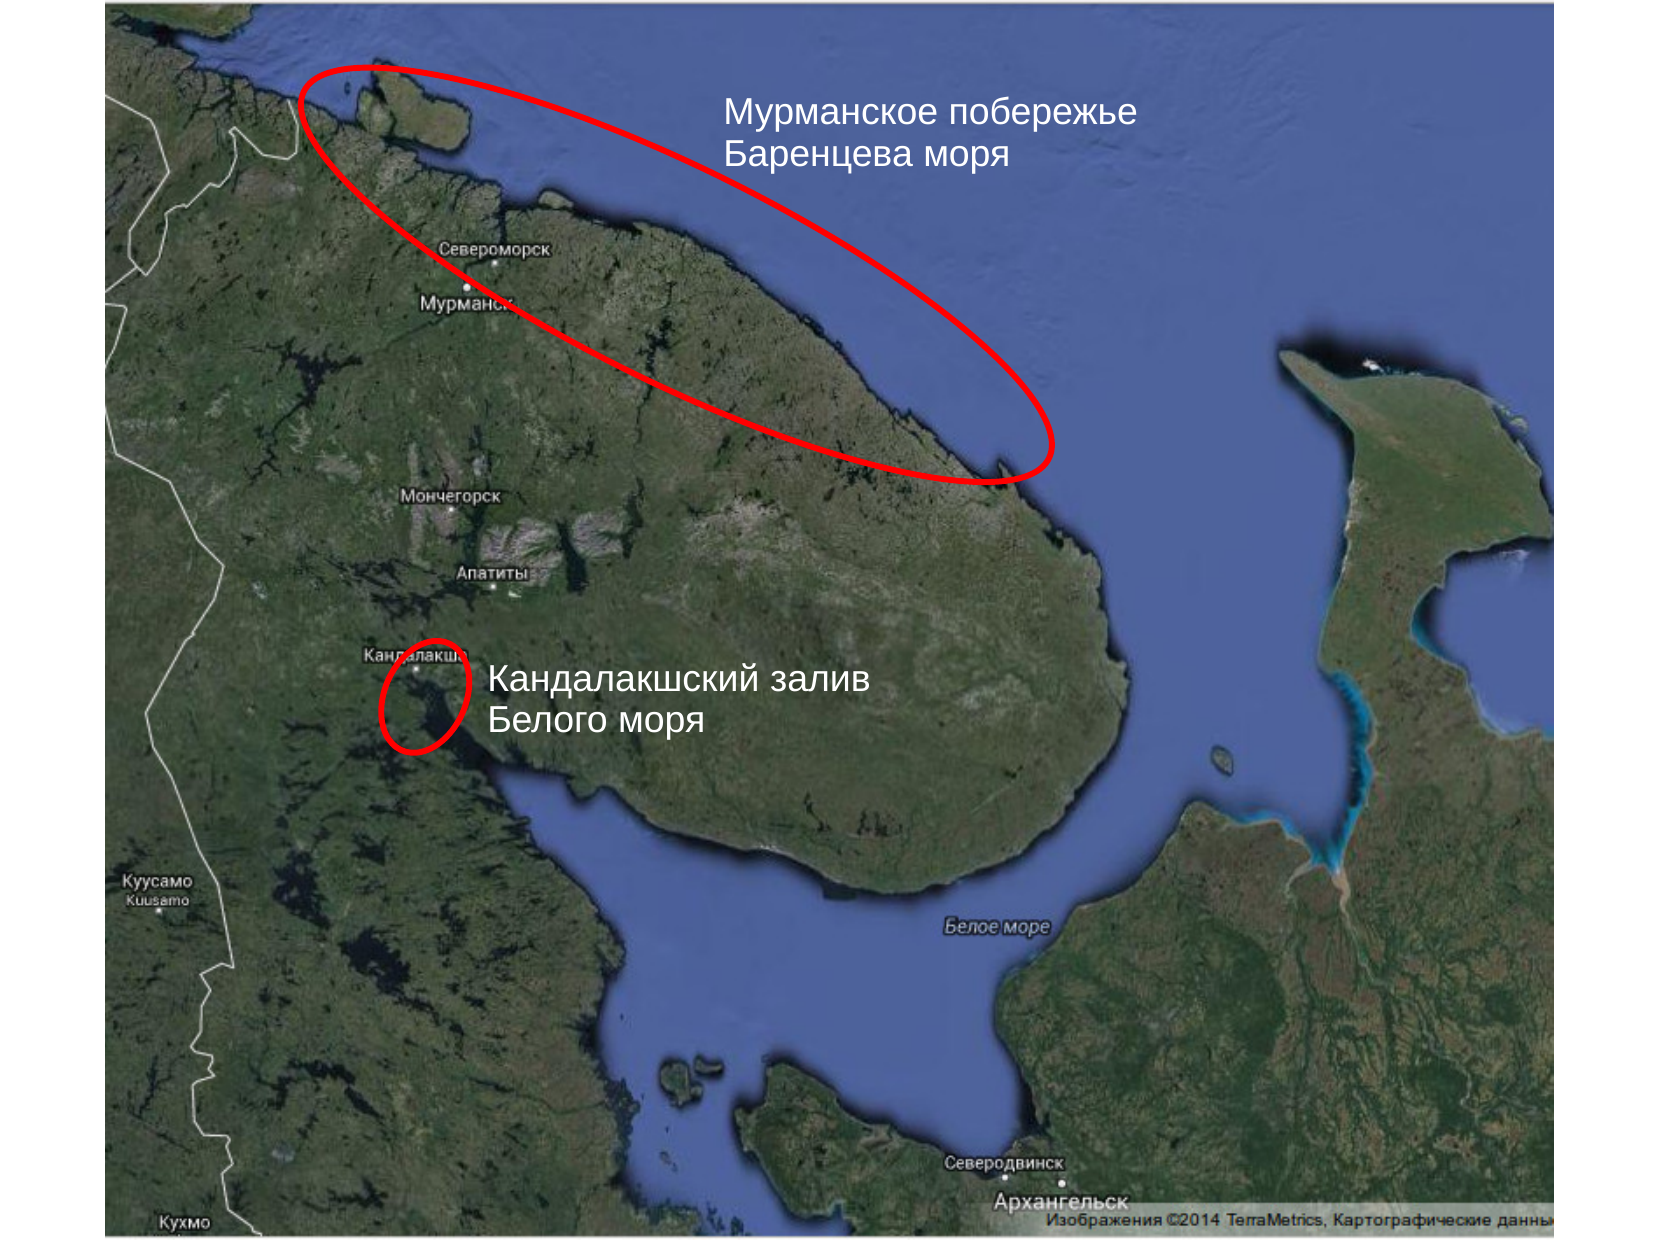

Мурманское побережье Баренцева моря
Кандалакшский залив
Белого моря